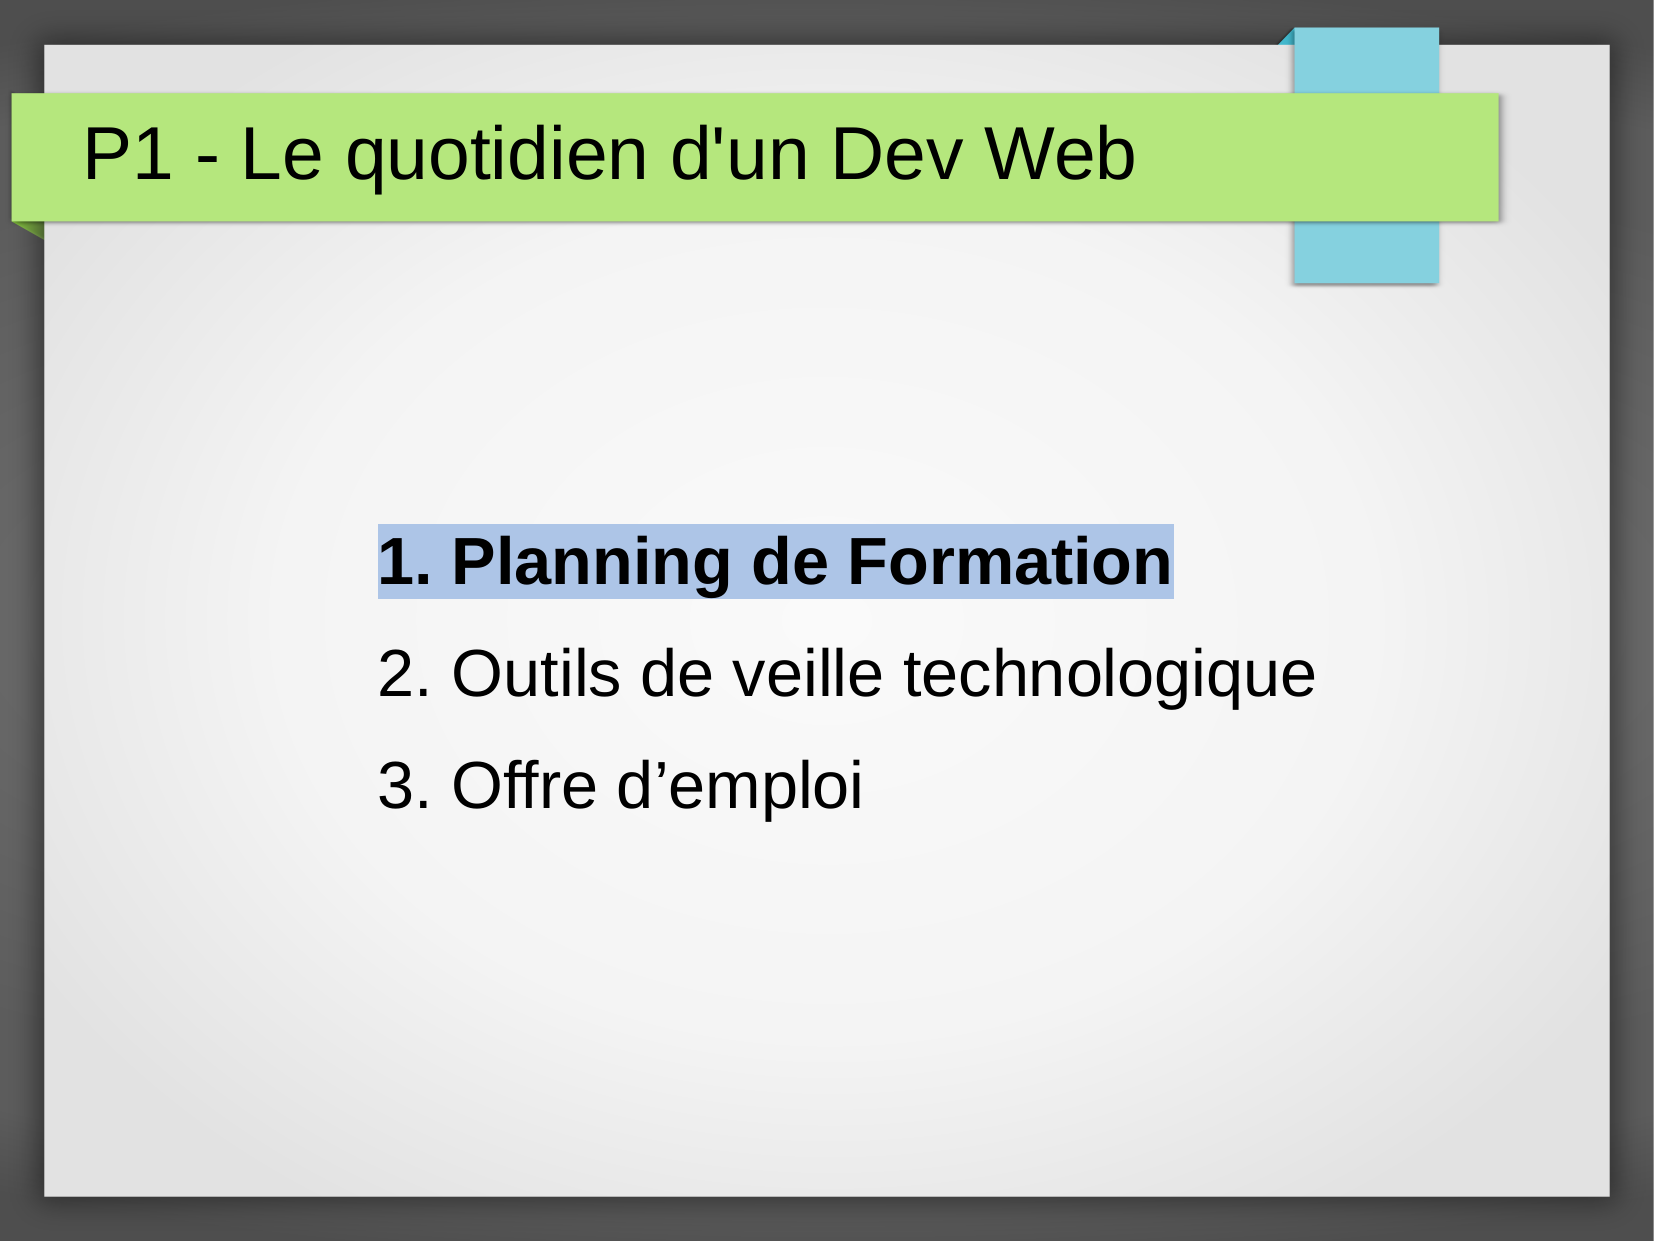

# P1 - Le quotidien d'un Dev Web
 Planning de Formation
 Outils de veille technologique
 Offre d’emploi